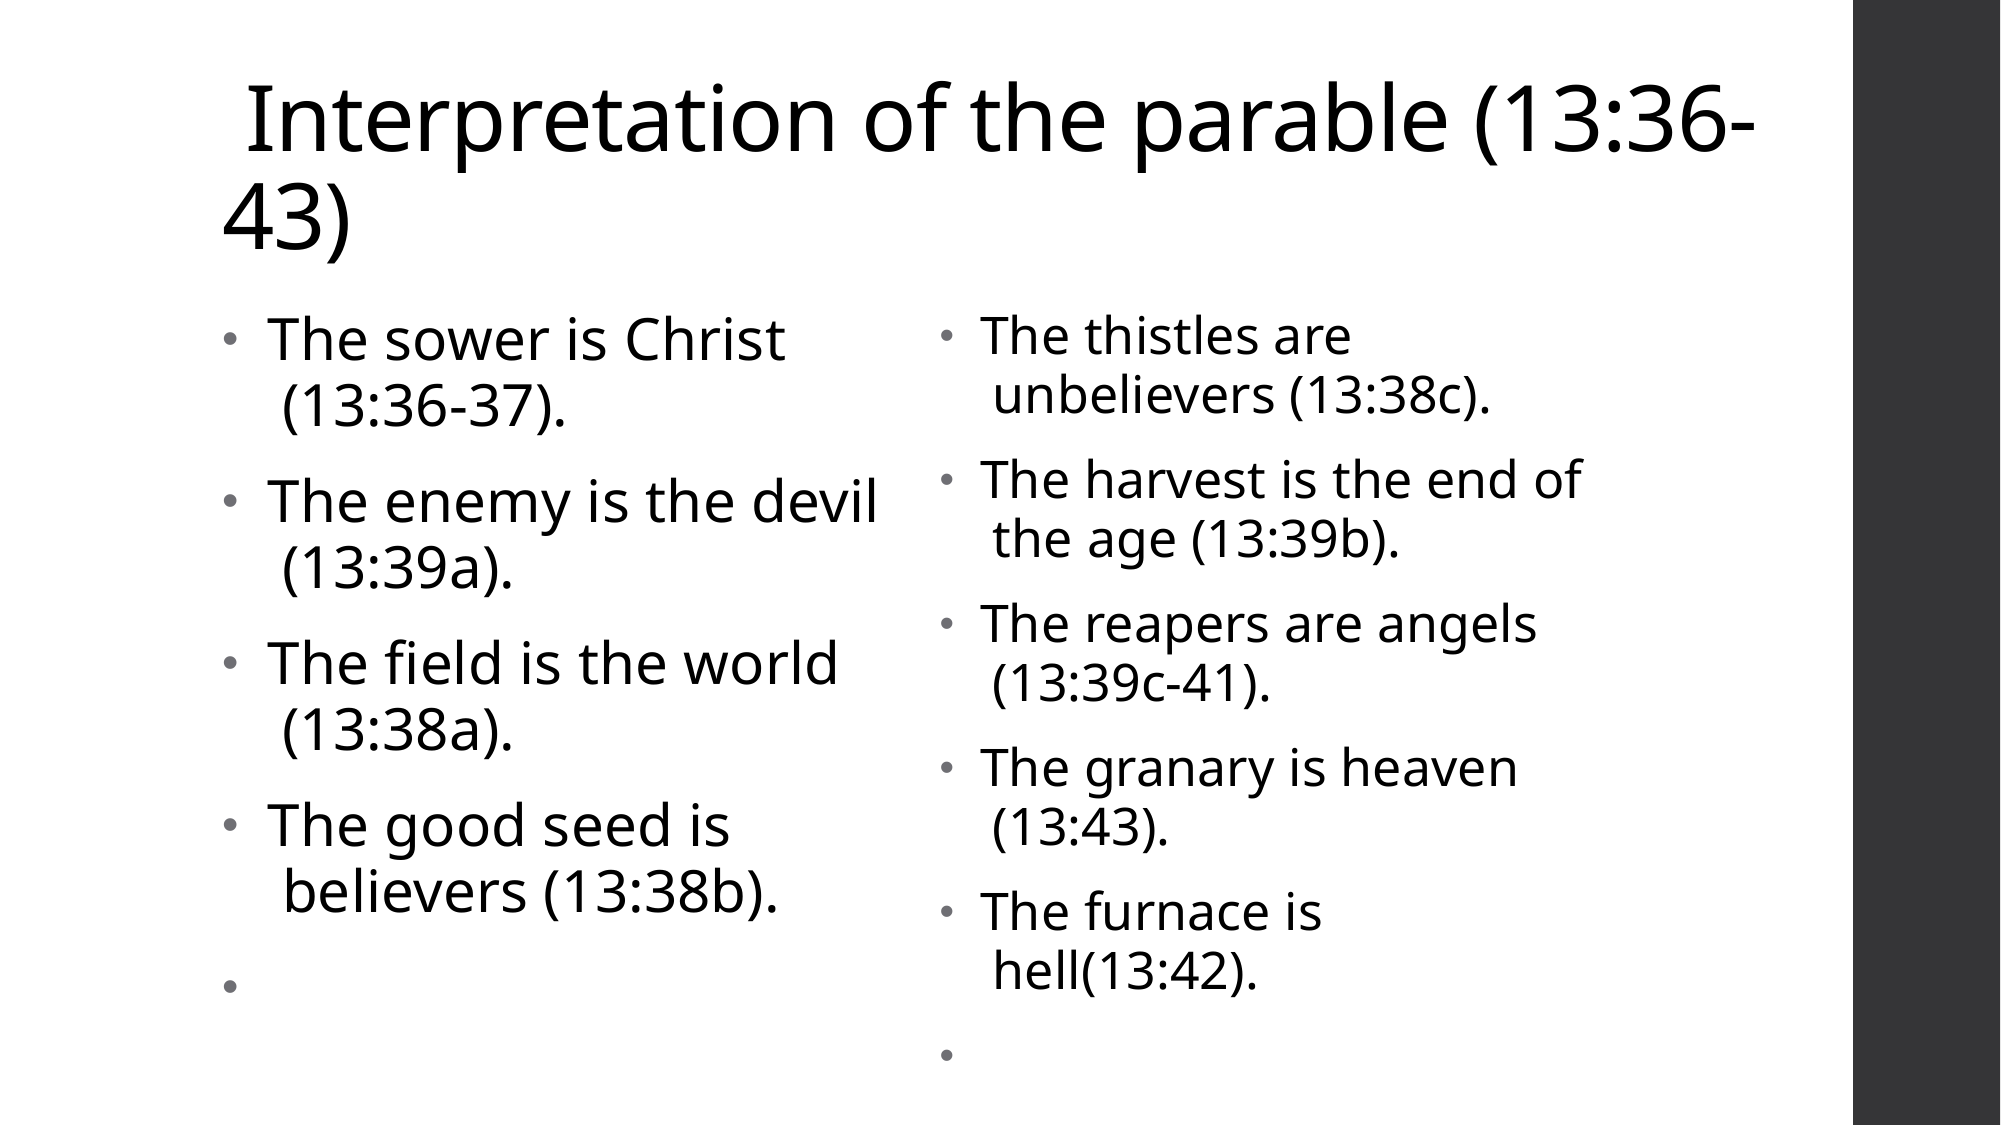

# Interpretation of the parable (13:36-43)
 The sower is Christ (13:36-37).
 The enemy is the devil (13:39a).
 The field is the world (13:38a).
 The good seed is believers (13:38b).
 The thistles are unbelievers (13:38c).
 The harvest is the end of the age (13:39b).
 The reapers are angels (13:39c-41).
 The granary is heaven (13:43).
 The furnace is hell(13:42).